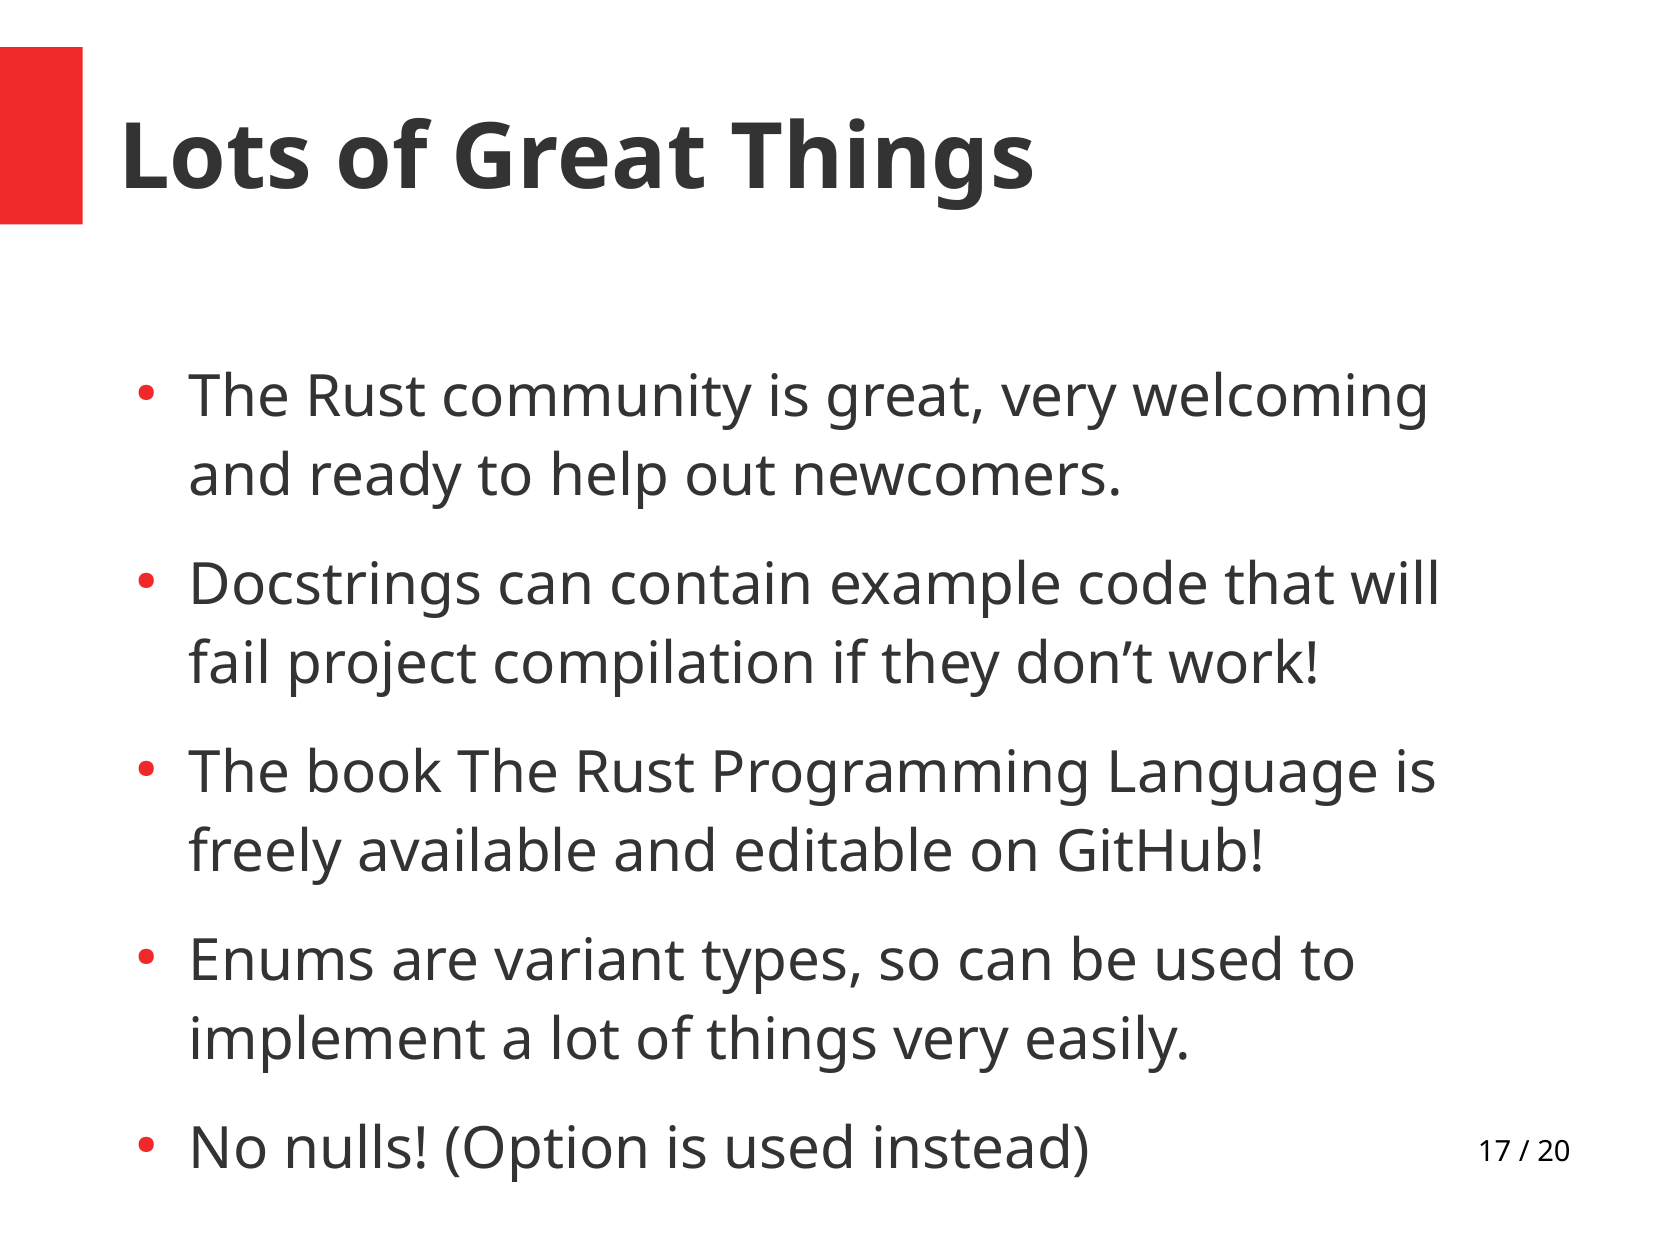

# Lots of Great Things
The Rust community is great, very welcoming and ready to help out newcomers.
Docstrings can contain example code that will fail project compilation if they don’t work!
The book The Rust Programming Language is freely available and editable on GitHub!
Enums are variant types, so can be used to implement a lot of things very easily.
No nulls! (Option is used instead)
17